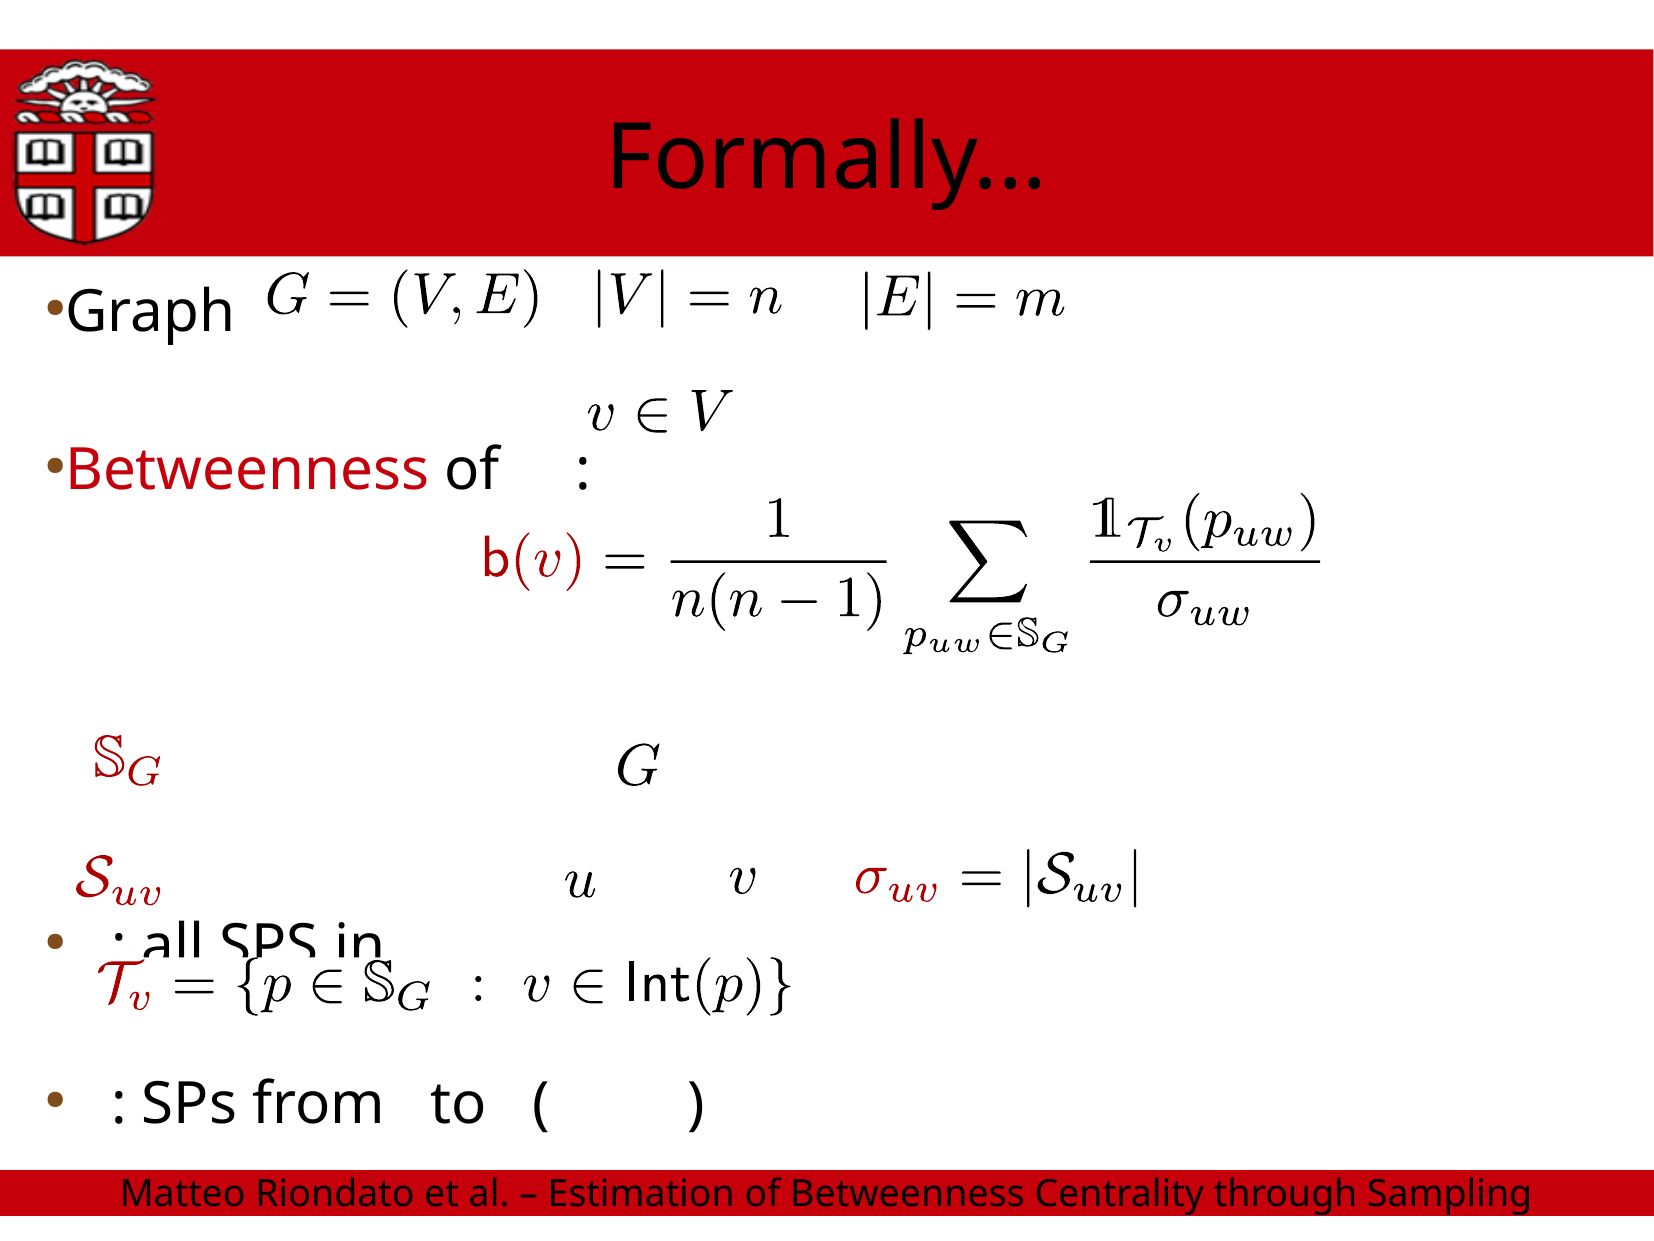

# Formally...
Graph
Betweenness of :
 : all SPS in
 : SPs from to ( )
Matteo Riondato et al. – Estimation of Betweenness Centrality through Sampling